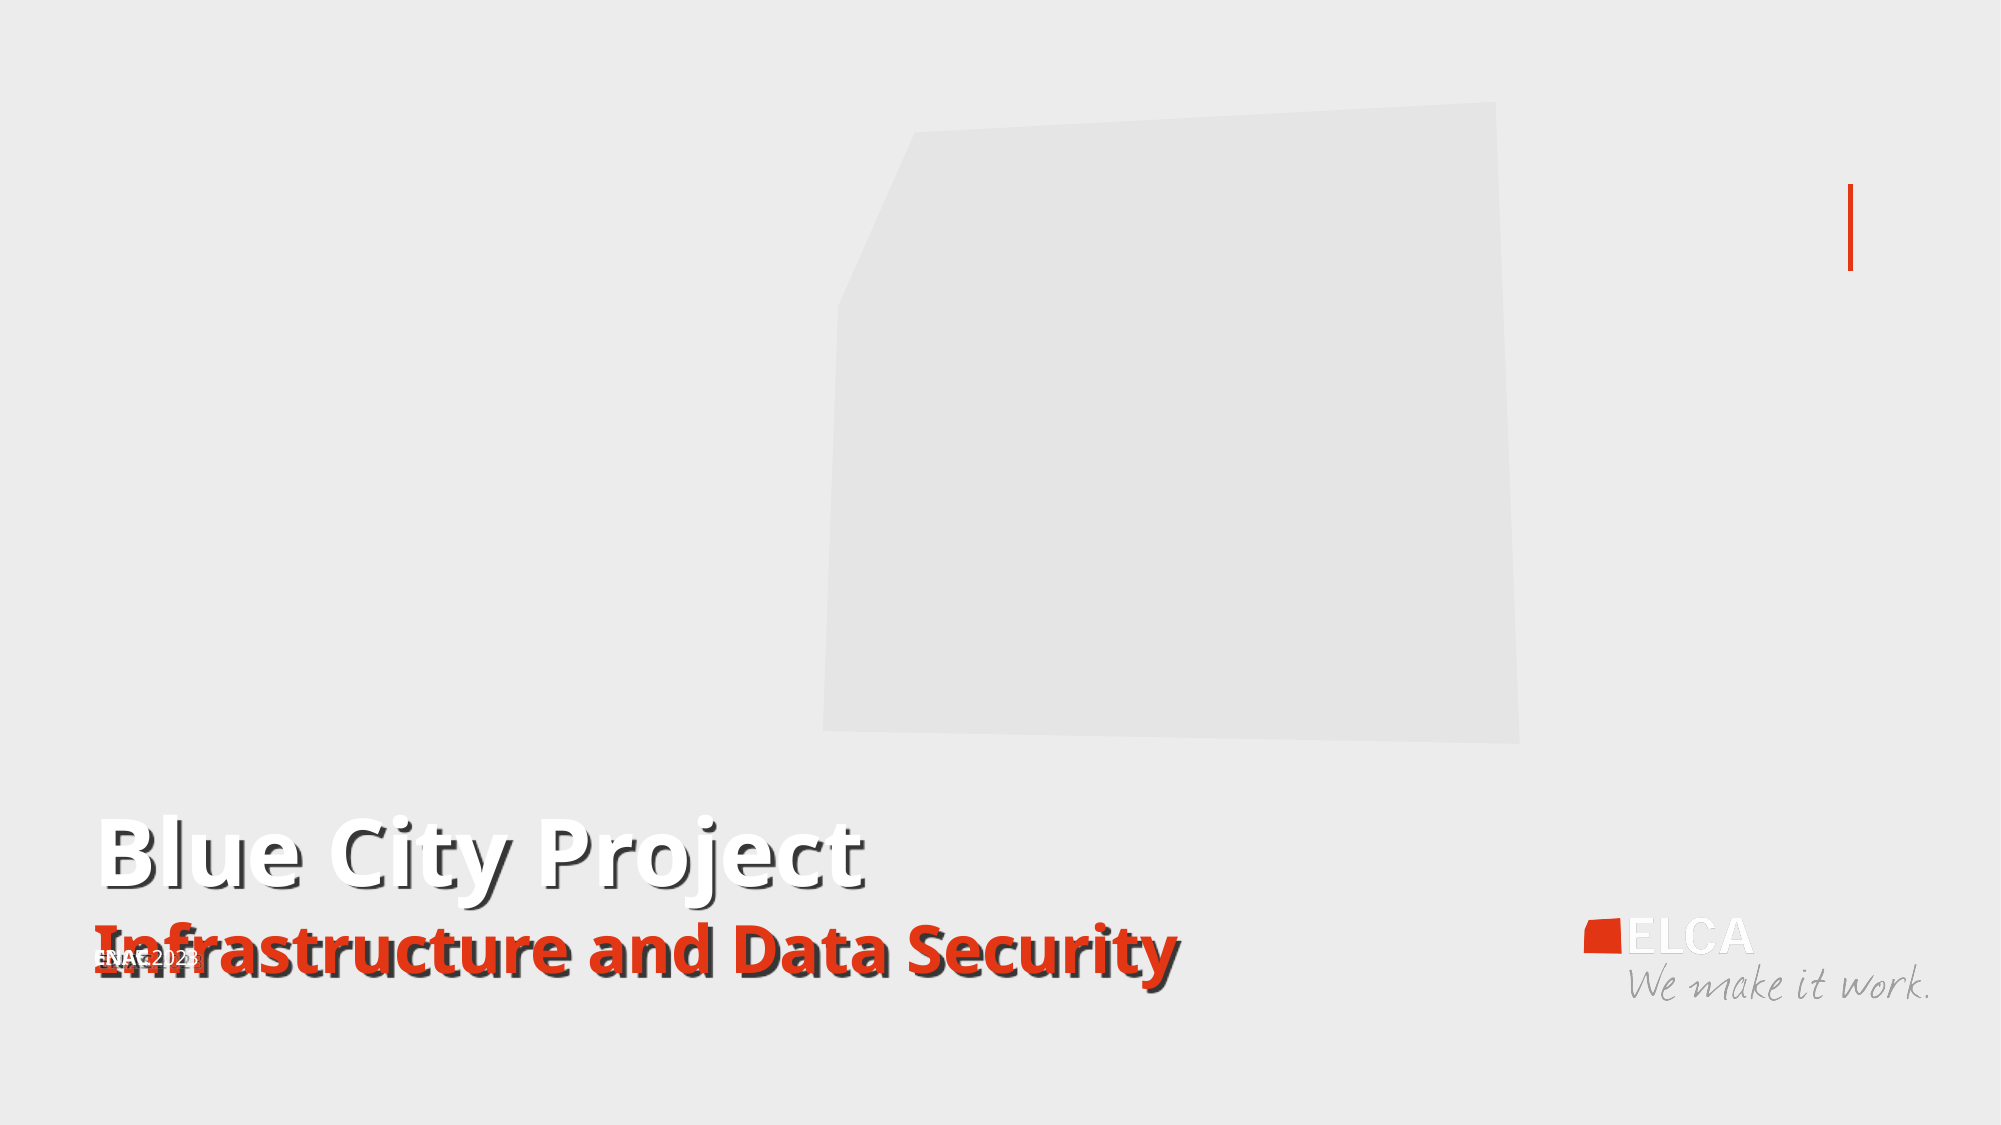

# Blue City Project
Infrastructure and Data Security
03.05.2023
ENAC